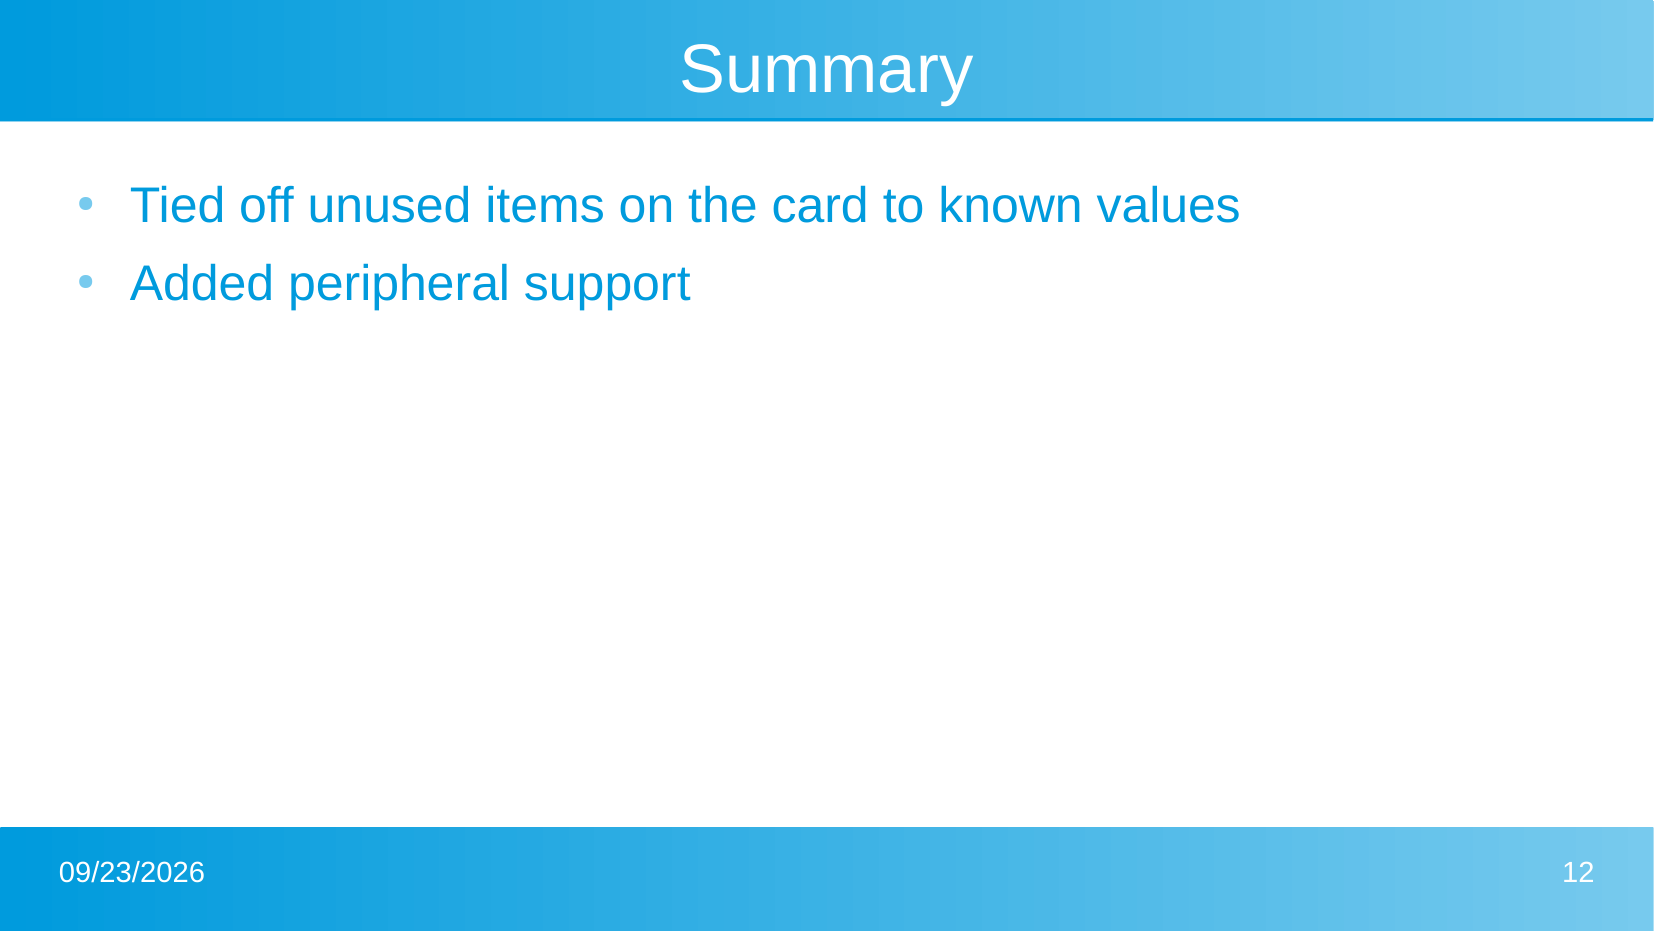

# Summary
Tied off unused items on the card to known values
Added peripheral support
12